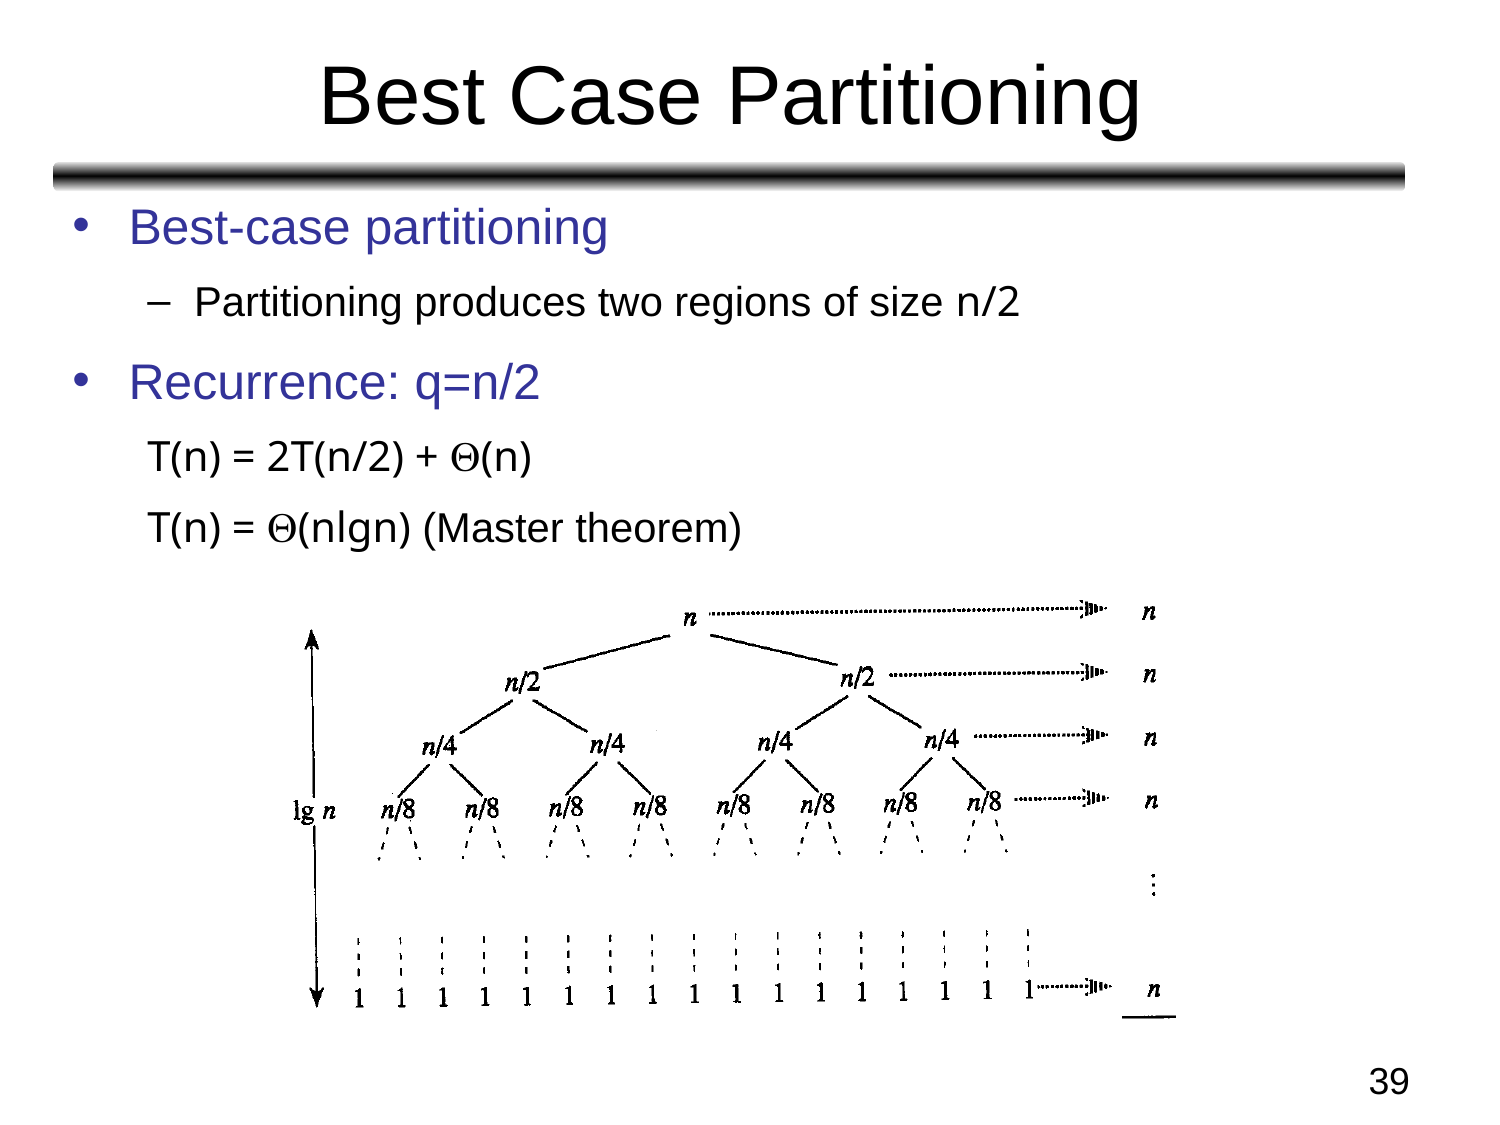

# Best Case Partitioning
Best-case partitioning
Partitioning produces two regions of size n/2
Recurrence: q=n/2
T(n) = 2T(n/2) + (n)
T(n) = (nlgn) (Master theorem)
39